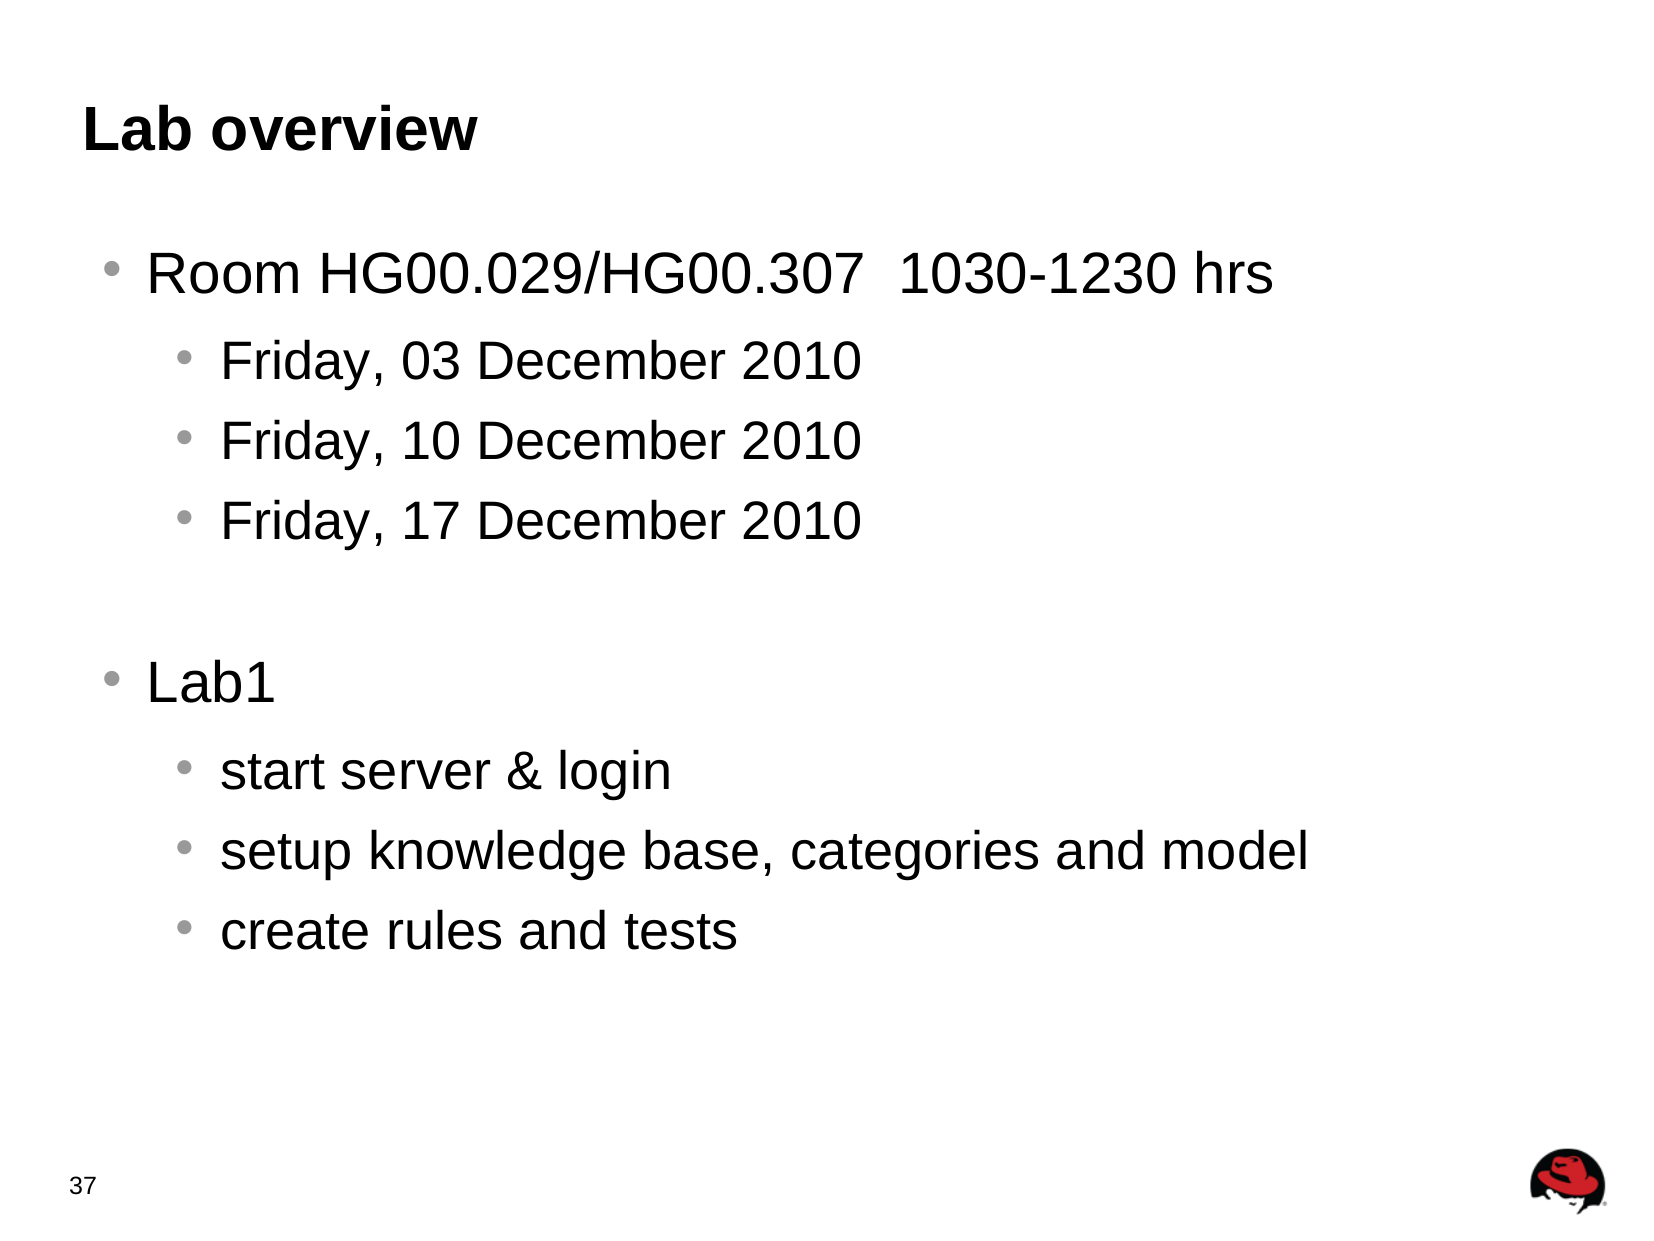

# Lab overview
Room HG00.029/HG00.307 1030-1230 hrs
Friday, 03 December 2010
Friday, 10 December 2010
Friday, 17 December 2010
Lab1
start server & login
setup knowledge base, categories and model
create rules and tests